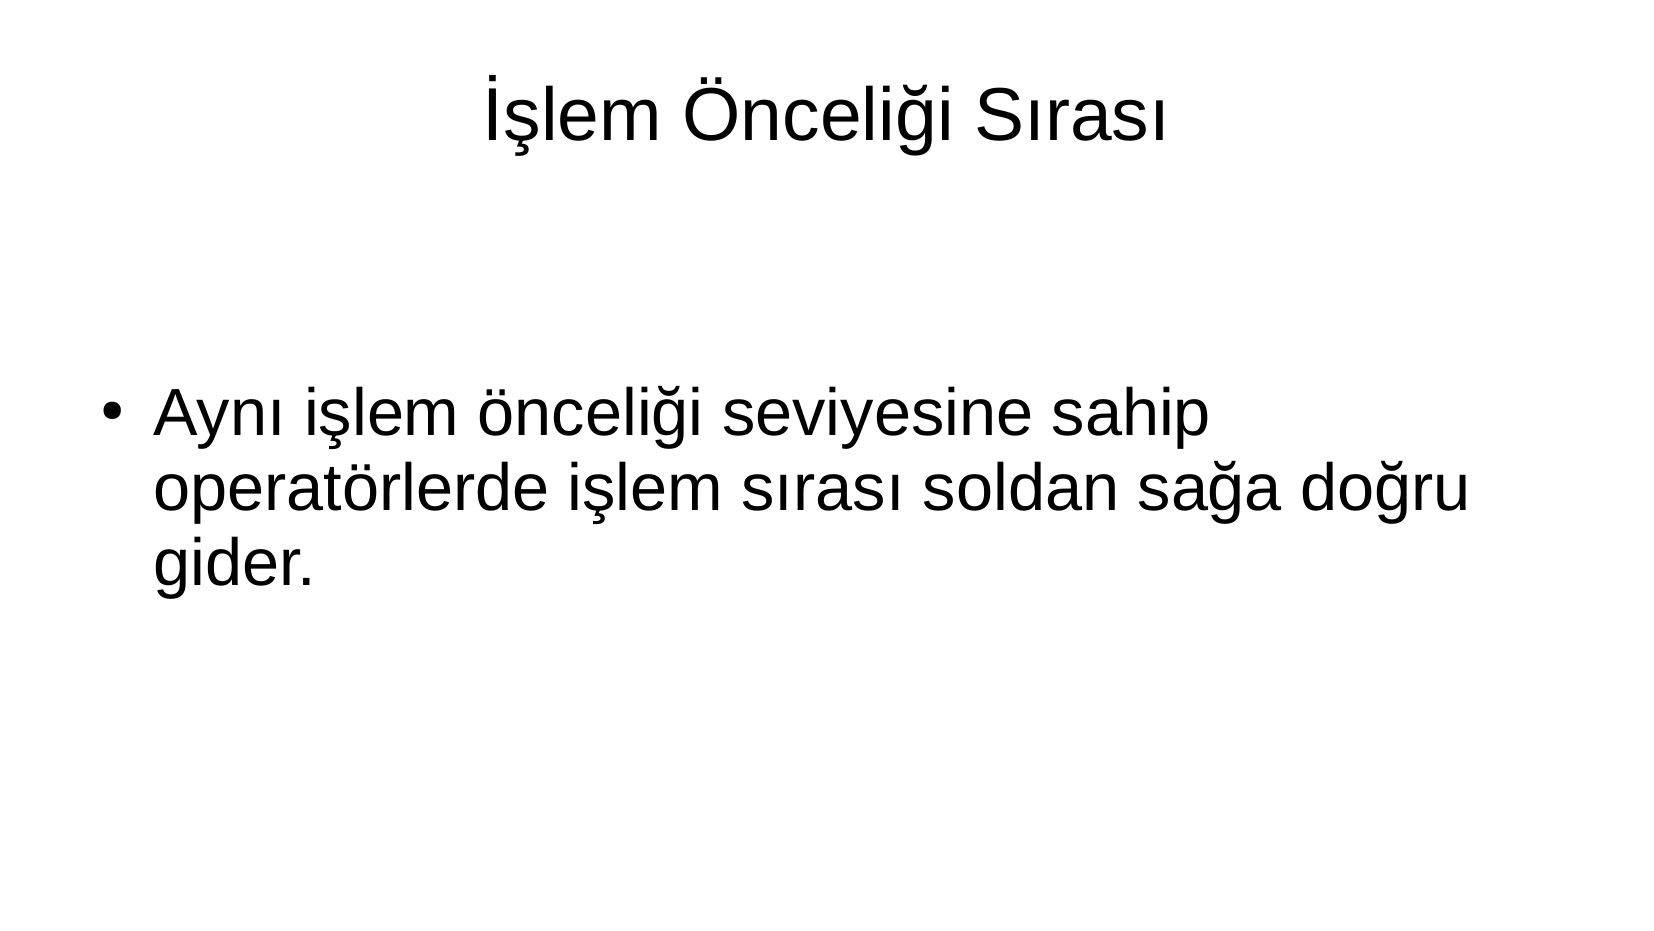

# İşlem Önceliği Sırası
Aynı işlem önceliği seviyesine sahip operatörlerde işlem sırası soldan sağa doğru gider.